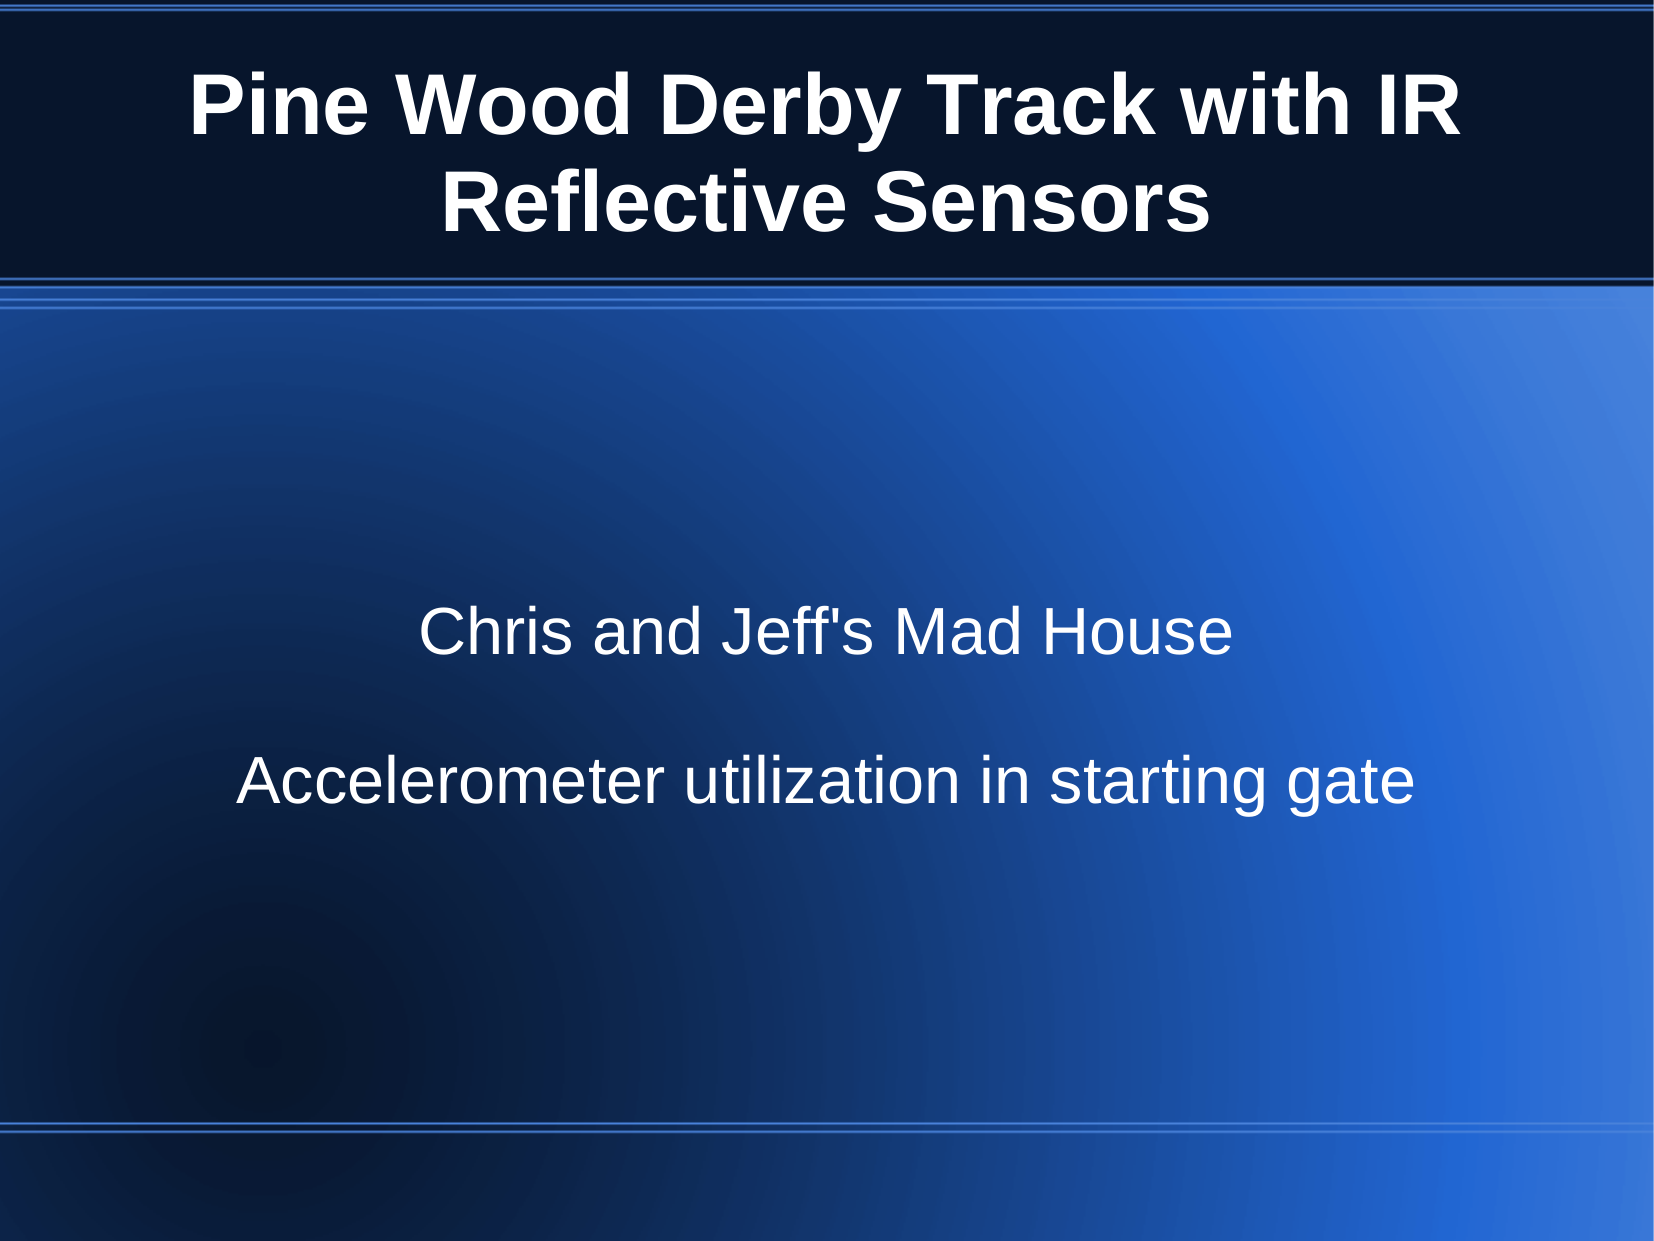

# Pine Wood Derby Track with IR Reflective Sensors
Chris and Jeff's Mad House
Accelerometer utilization in starting gate